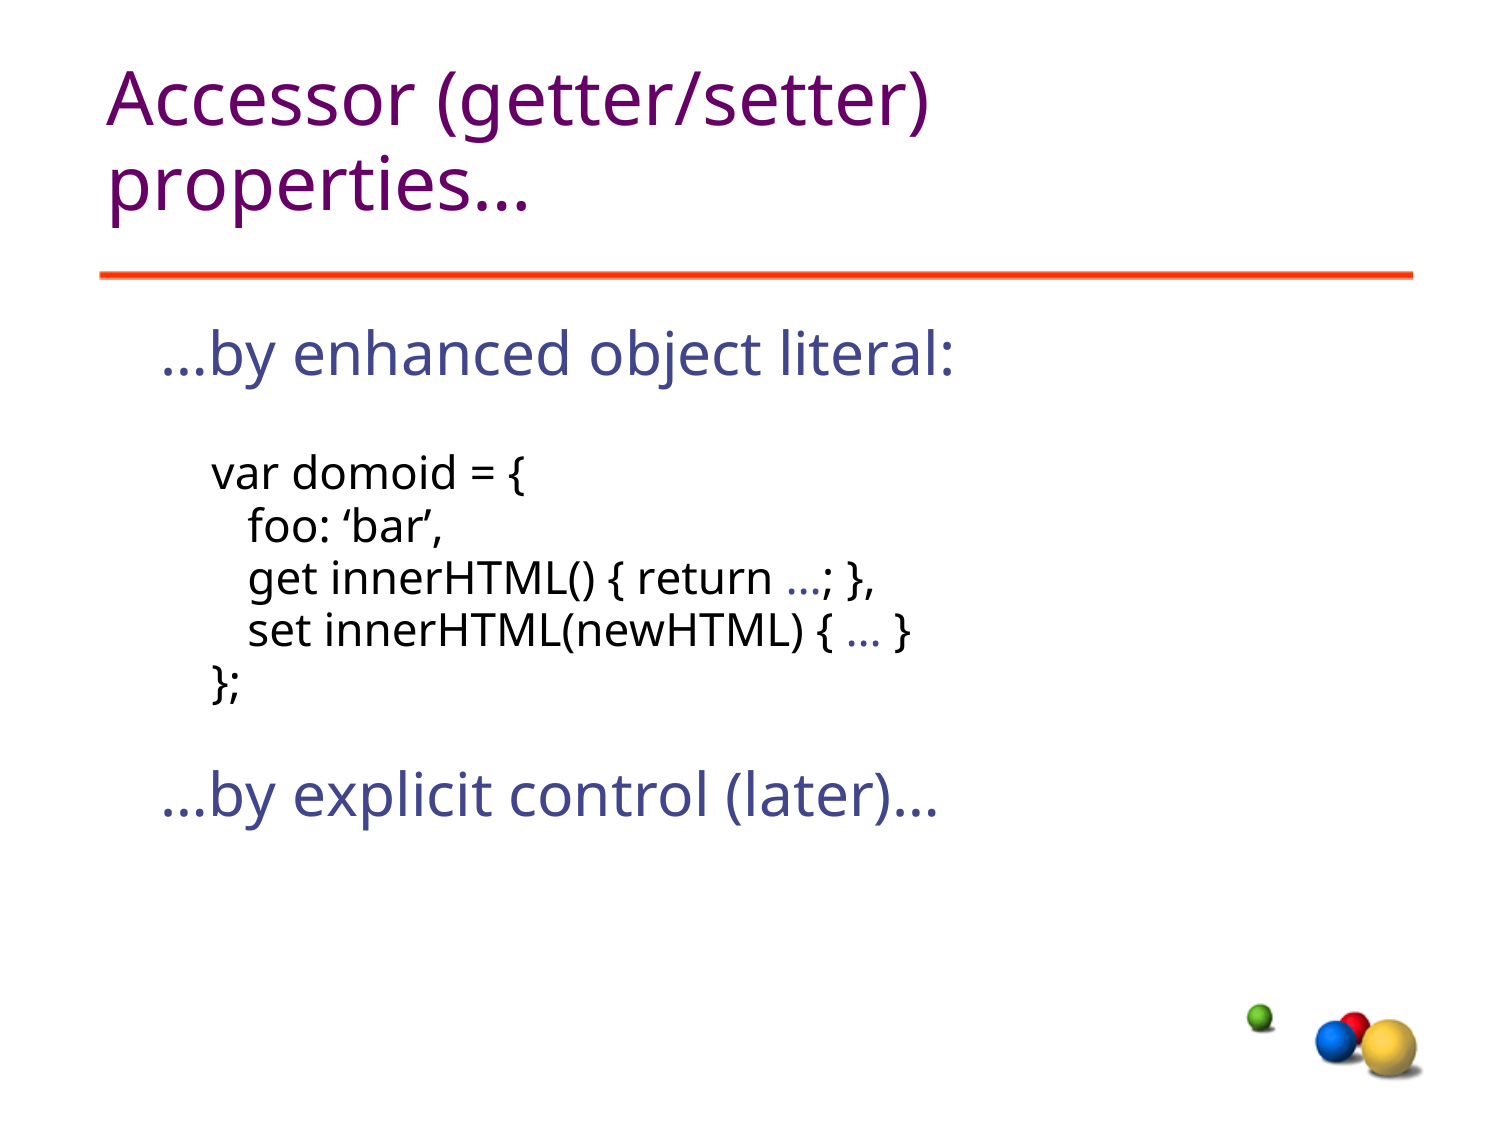

# Accessor (getter/setter) properties…
…by enhanced object literal:
	var domoid = {
 foo: ‘bar’,
   get innerHTML() { return …; },
   set innerHTML(newHTML) { … }
};
…by explicit control (later)…